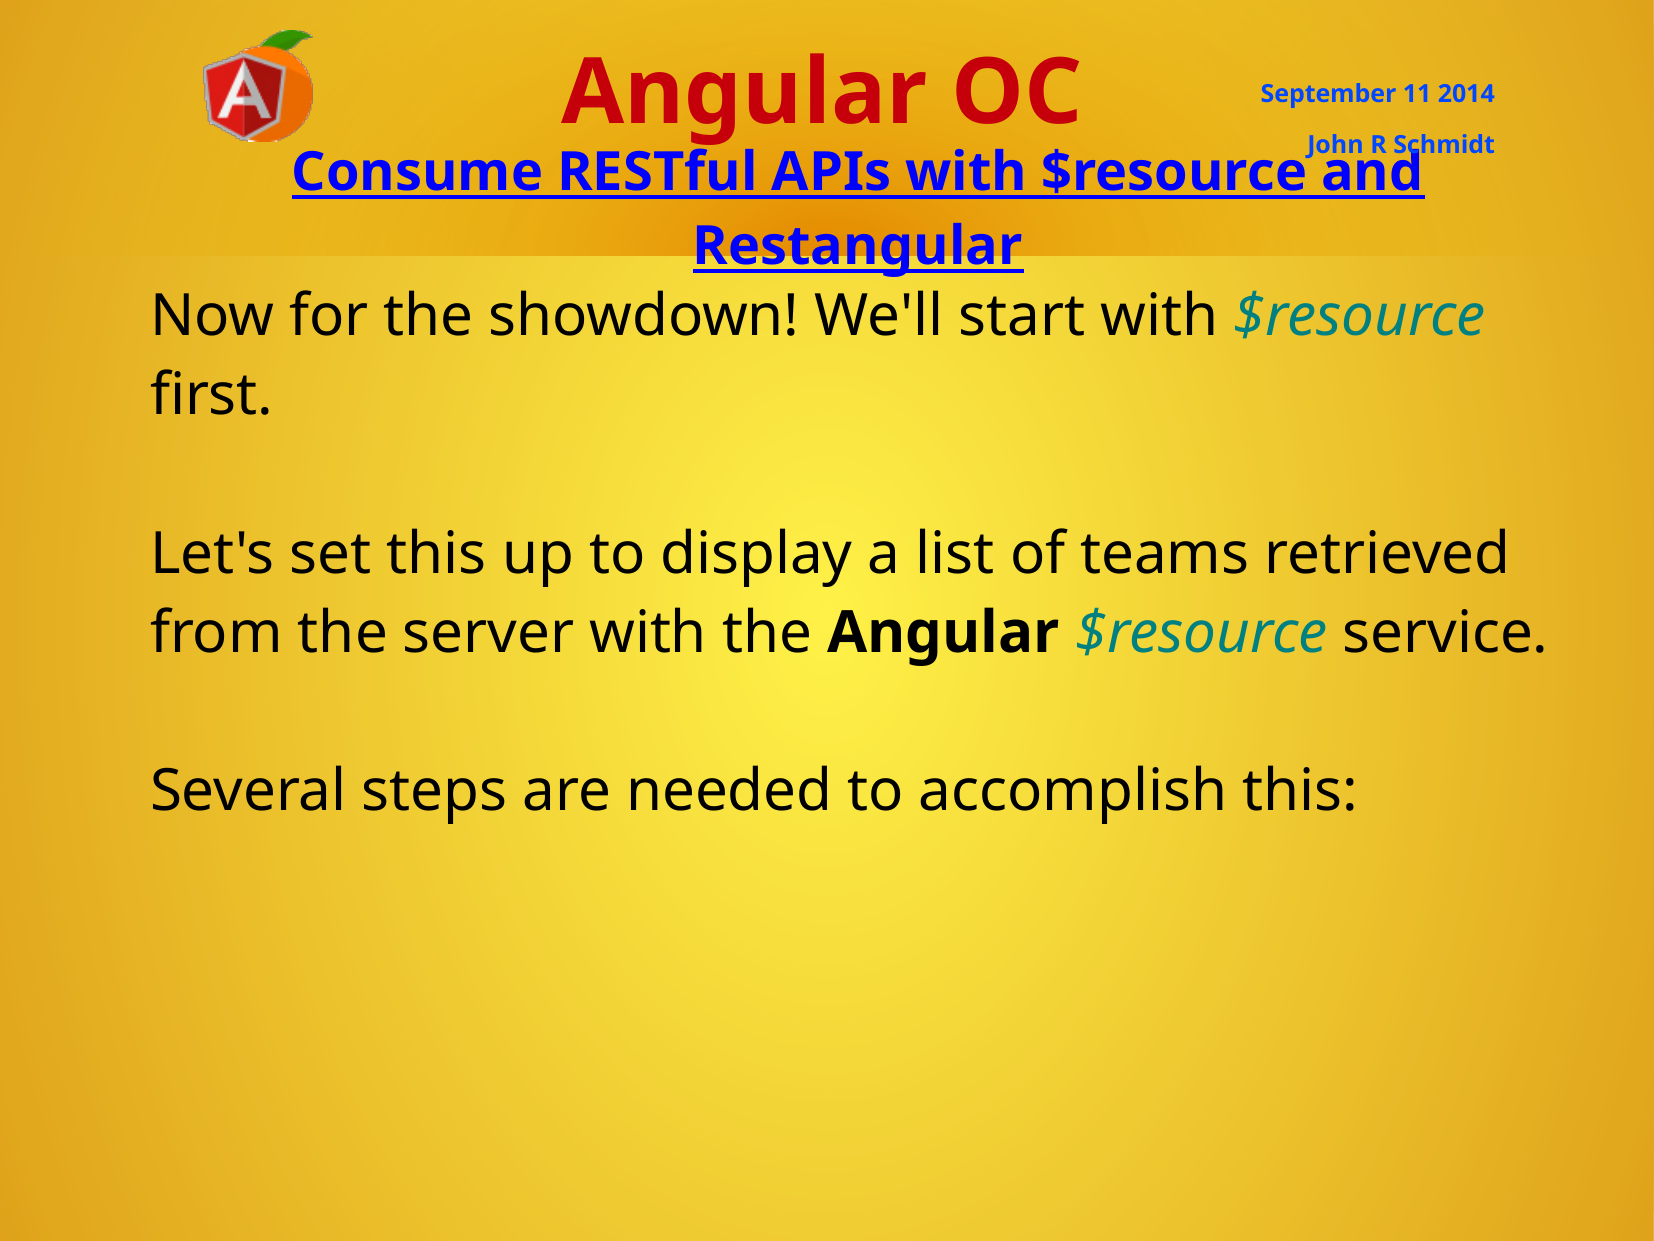

# Angular OC
September 11 2014
John R Schmidt
Consume RESTful APIs with $resource and Restangular
Now for the showdown! We'll start with $resource first.
Let's set this up to display a list of teams retrieved from the server with the Angular $resource service.
Several steps are needed to accomplish this: